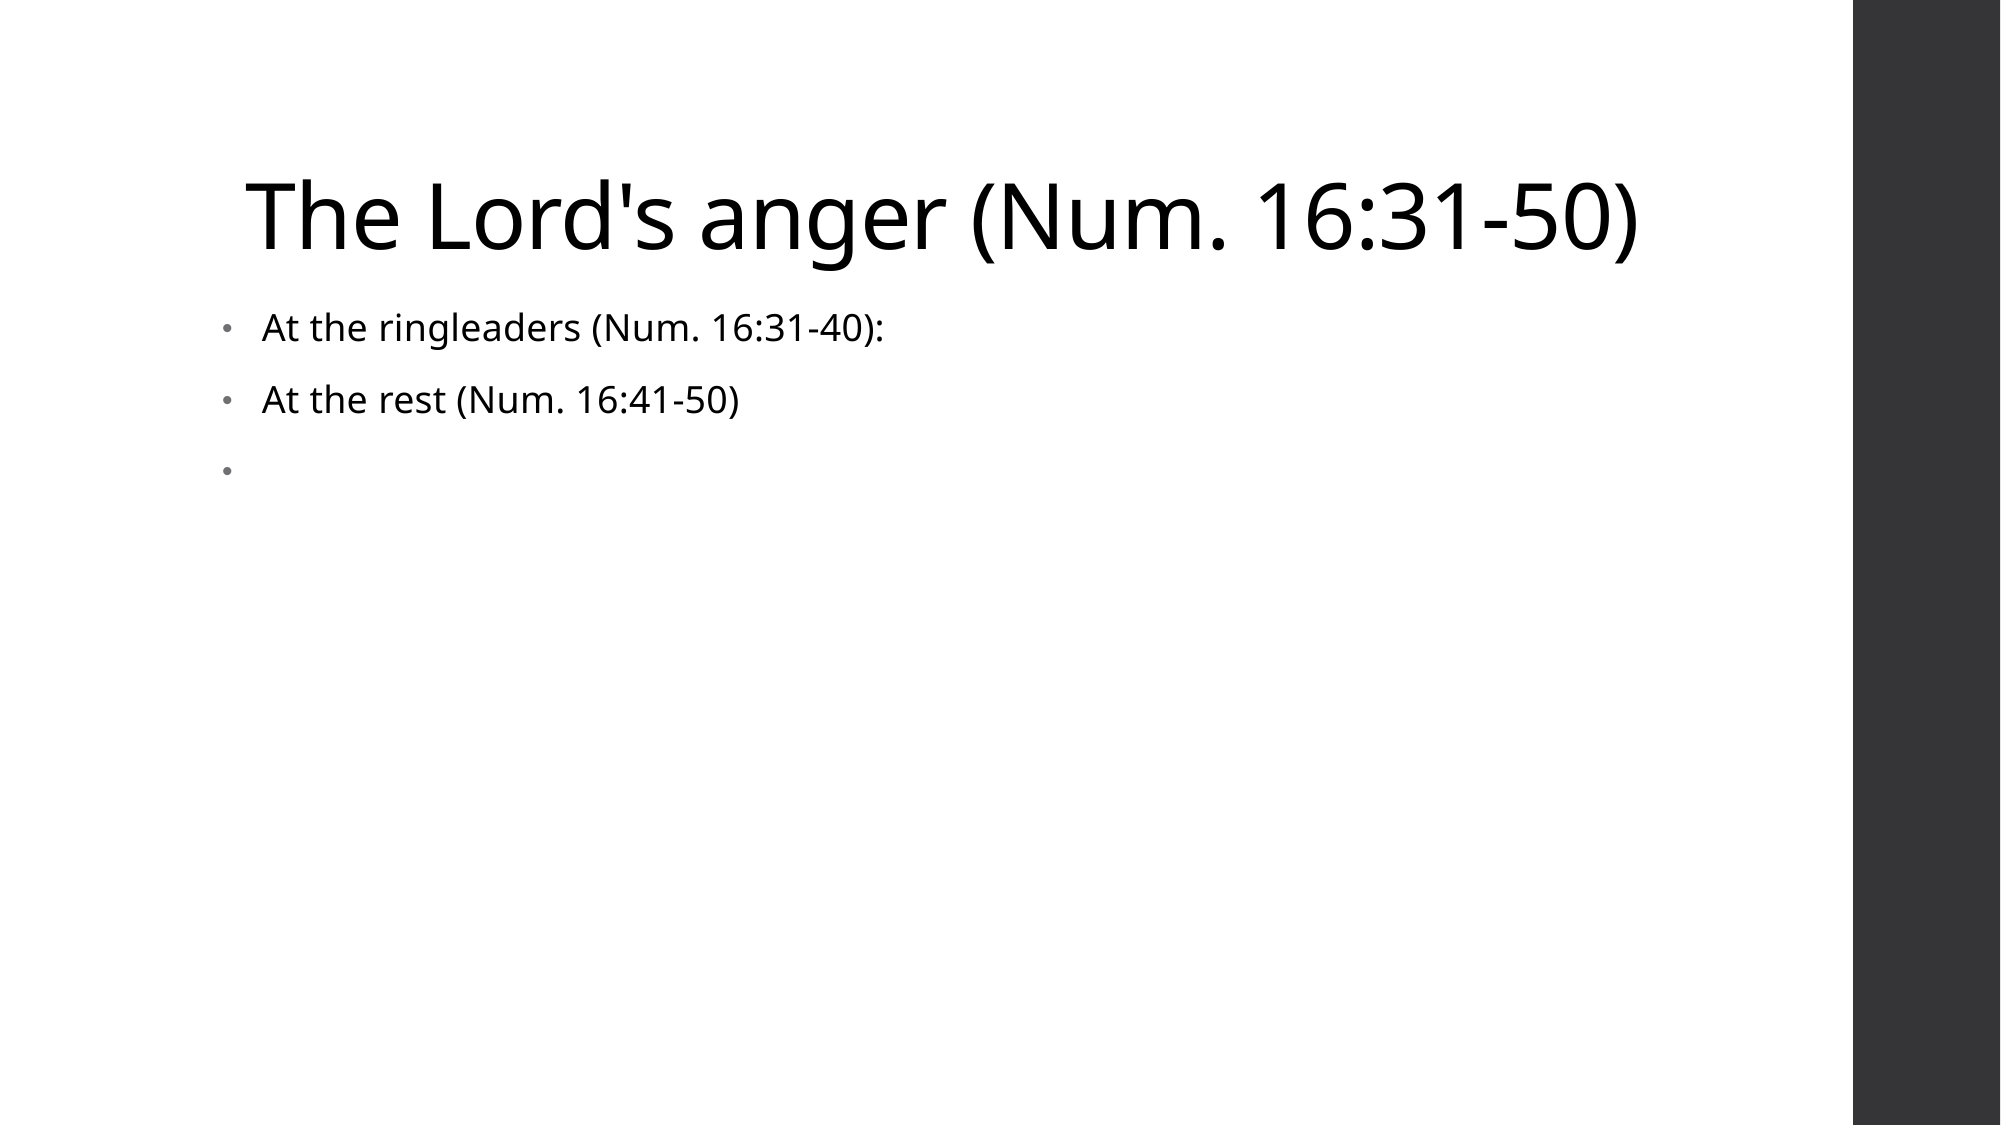

# The Lord's anger (Num. 16:31-50)
 At the ringleaders (Num. 16:31-40):
 At the rest (Num. 16:41-50)